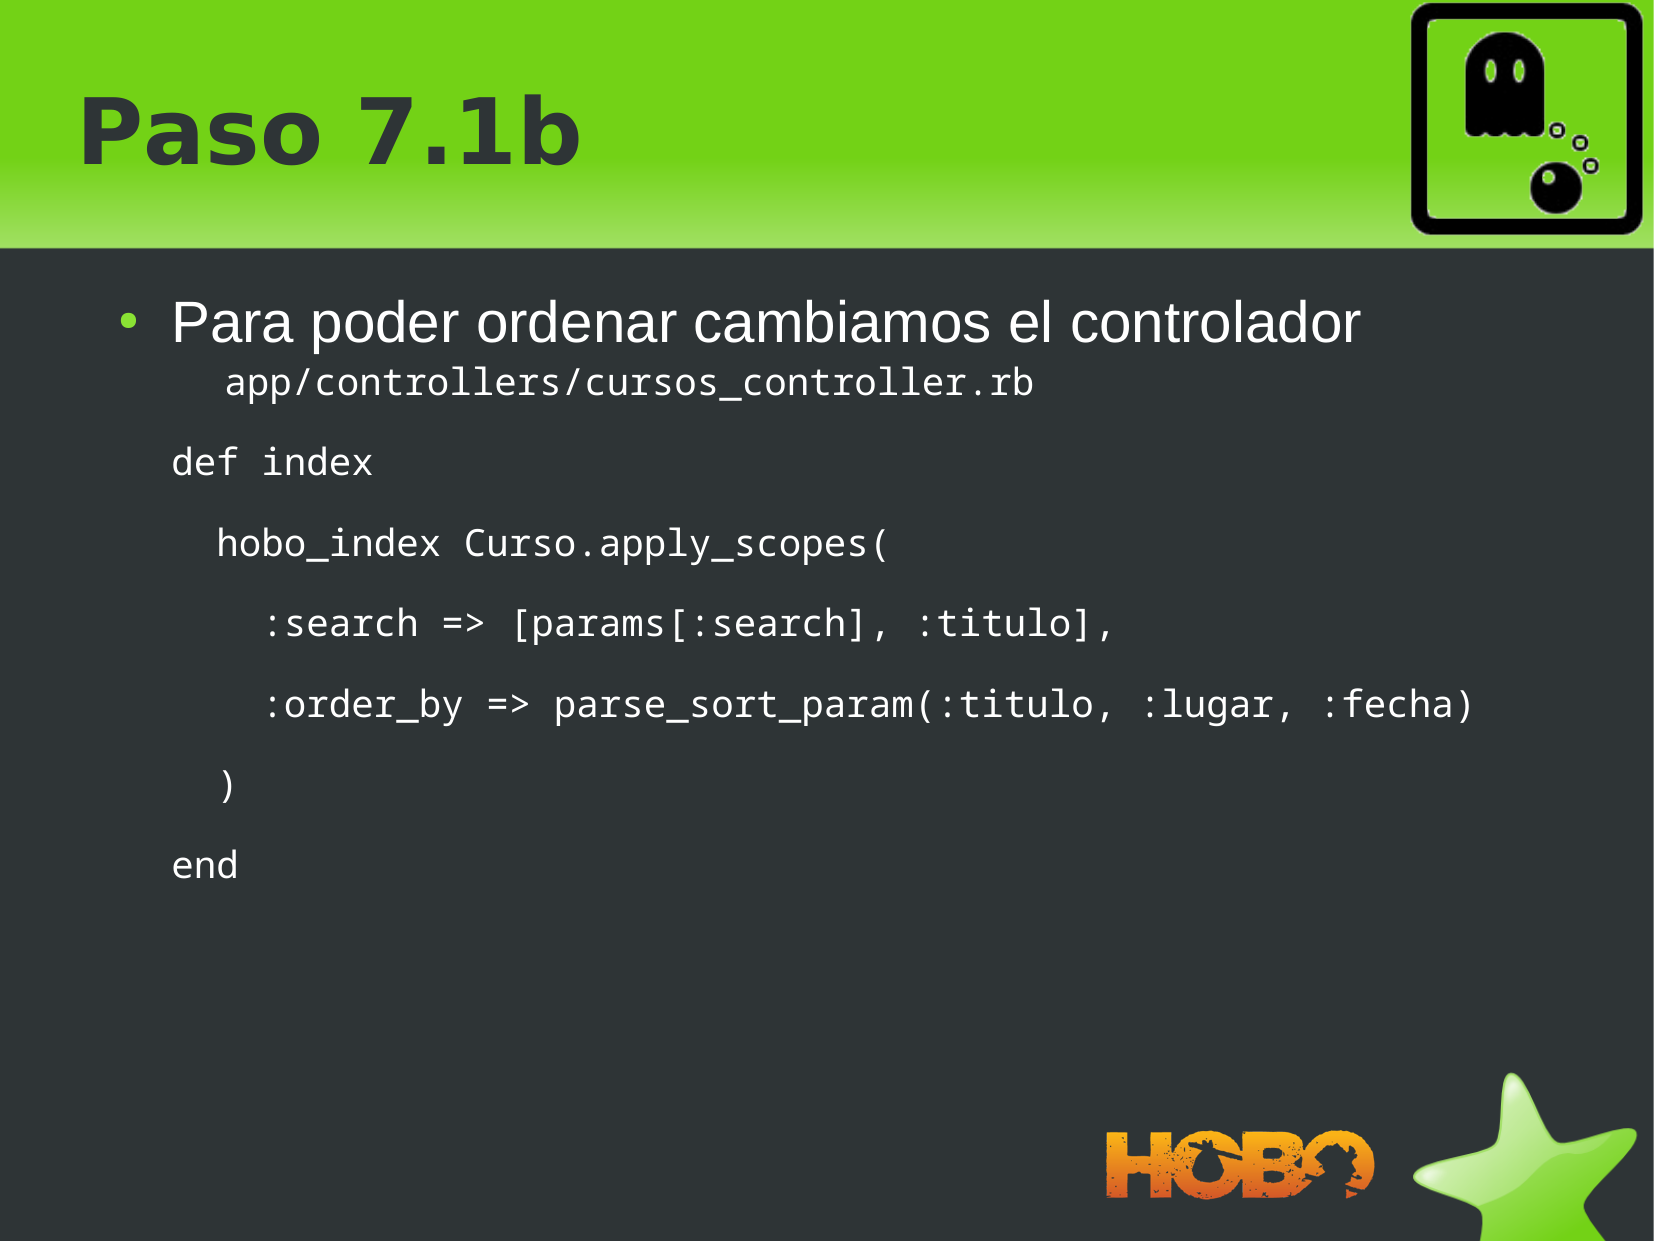

# Paso 7.1b
Para poder ordenar cambiamos el controlador app/controllers/cursos_controller.rb
def index
 hobo_index Curso.apply_scopes(
 :search => [params[:search], :titulo],
 :order_by => parse_sort_param(:titulo, :lugar, :fecha)
 )
end